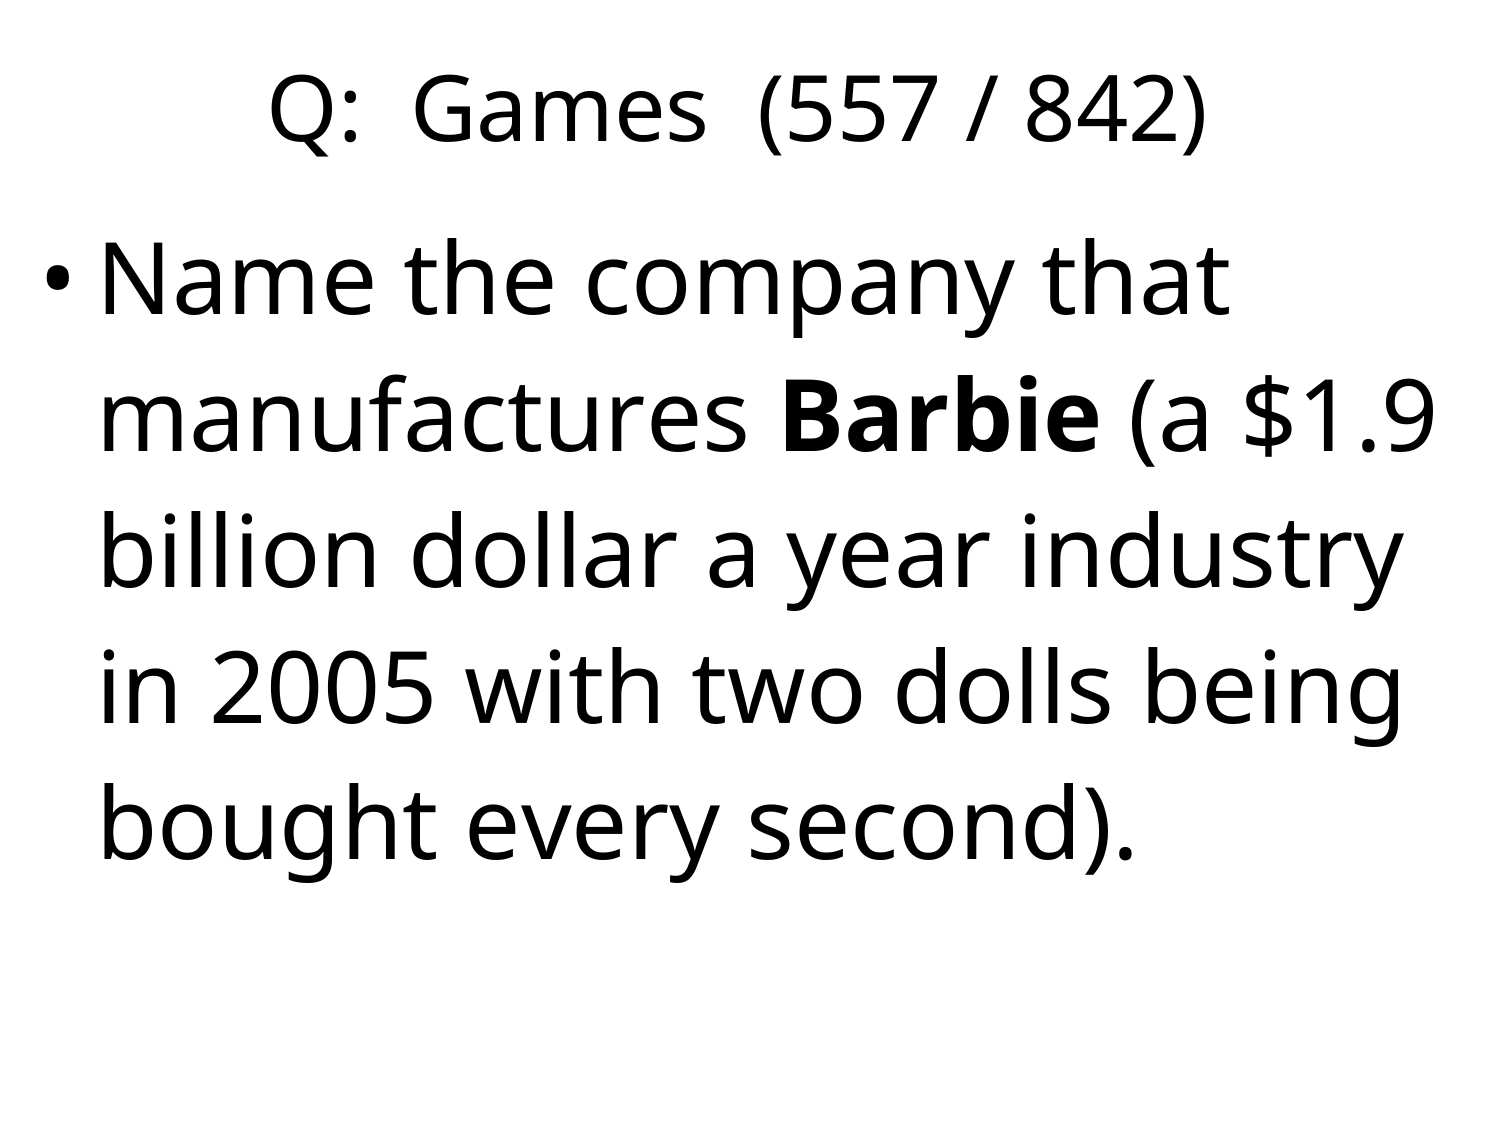

# Q: Games (557 / 842)
Name the company that manufactures Barbie (a $1.9 billion dollar a year industry in 2005 with two dolls being bought every second).